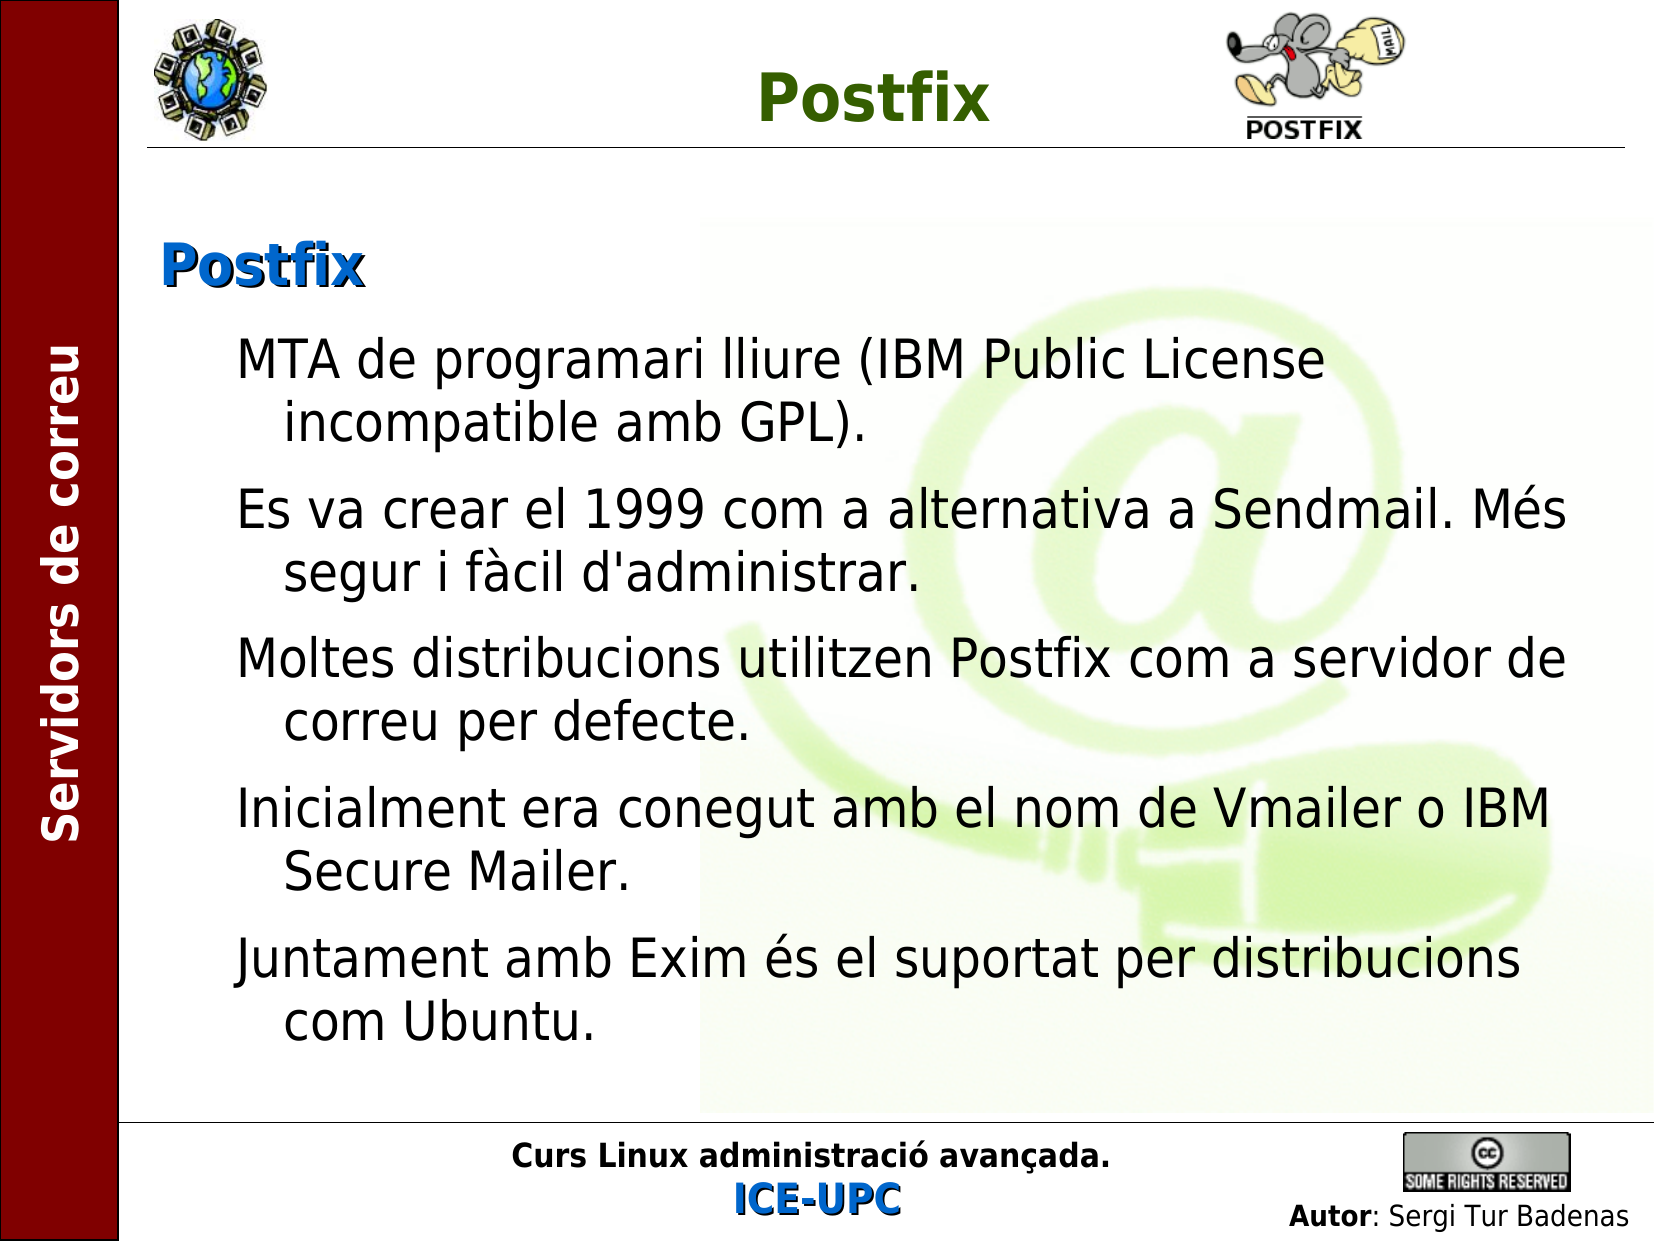

# Postfix
Postfix
MTA de programari lliure (IBM Public License incompatible amb GPL).
Es va crear el 1999 com a alternativa a Sendmail. Més segur i fàcil d'administrar.
Moltes distribucions utilitzen Postfix com a servidor de correu per defecte.
Inicialment era conegut amb el nom de Vmailer o IBM Secure Mailer.
Juntament amb Exim és el suportat per distribucions com Ubuntu.